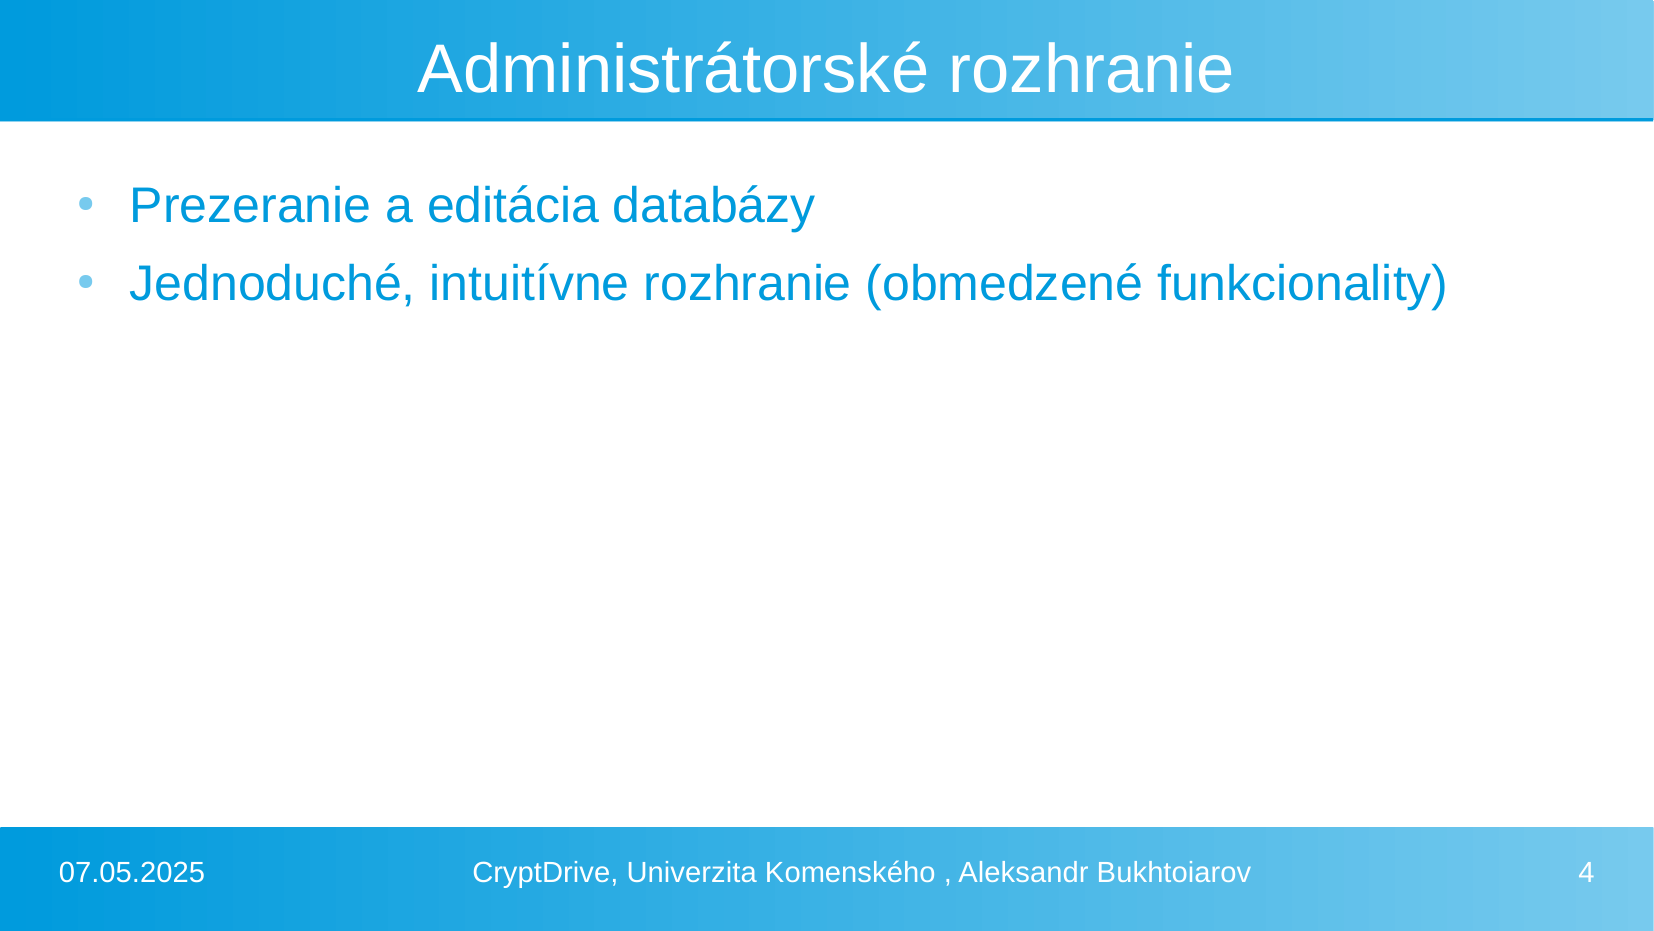

# Administrátorské rozhranie
Prezeranie a editácia databázy
Jednoduché, intuitívne rozhranie (obmedzené funkcionality)
4